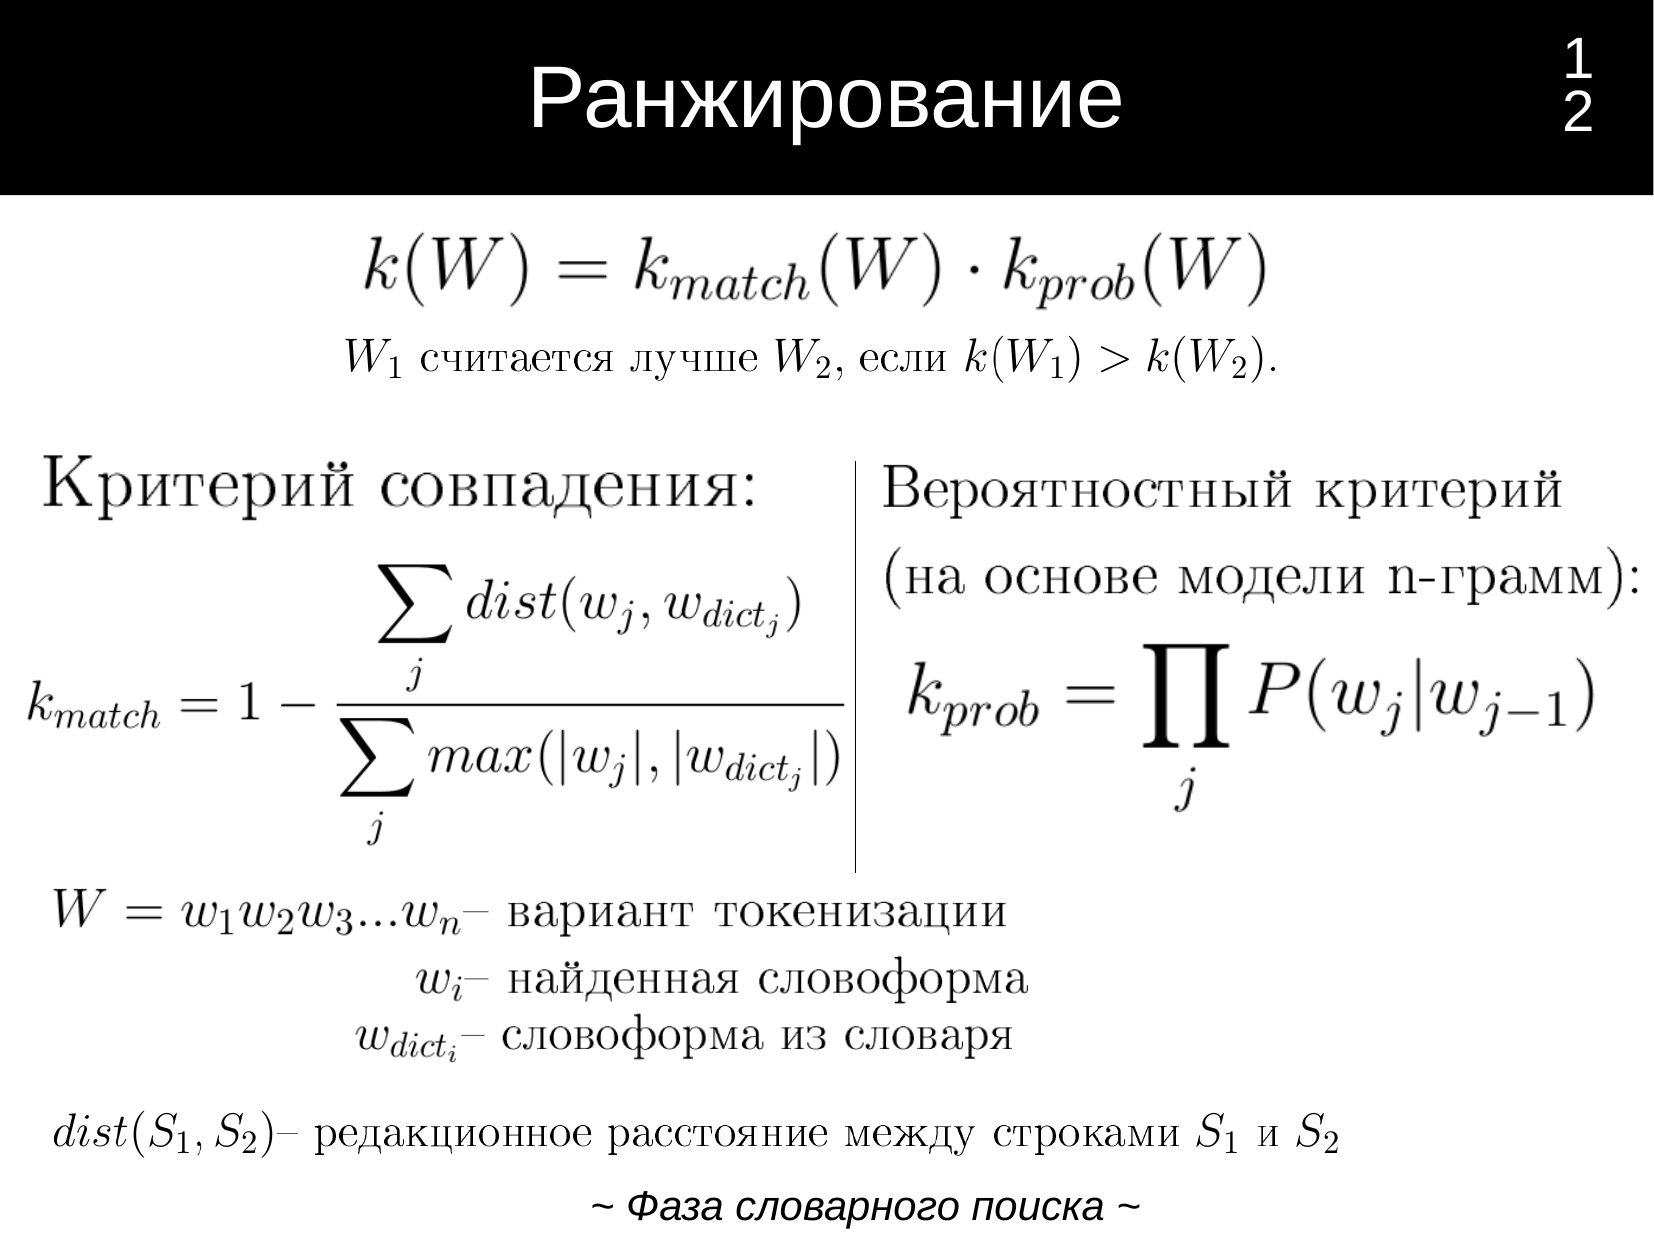

# Ранжирование
~ Фаза словарного поиска ~